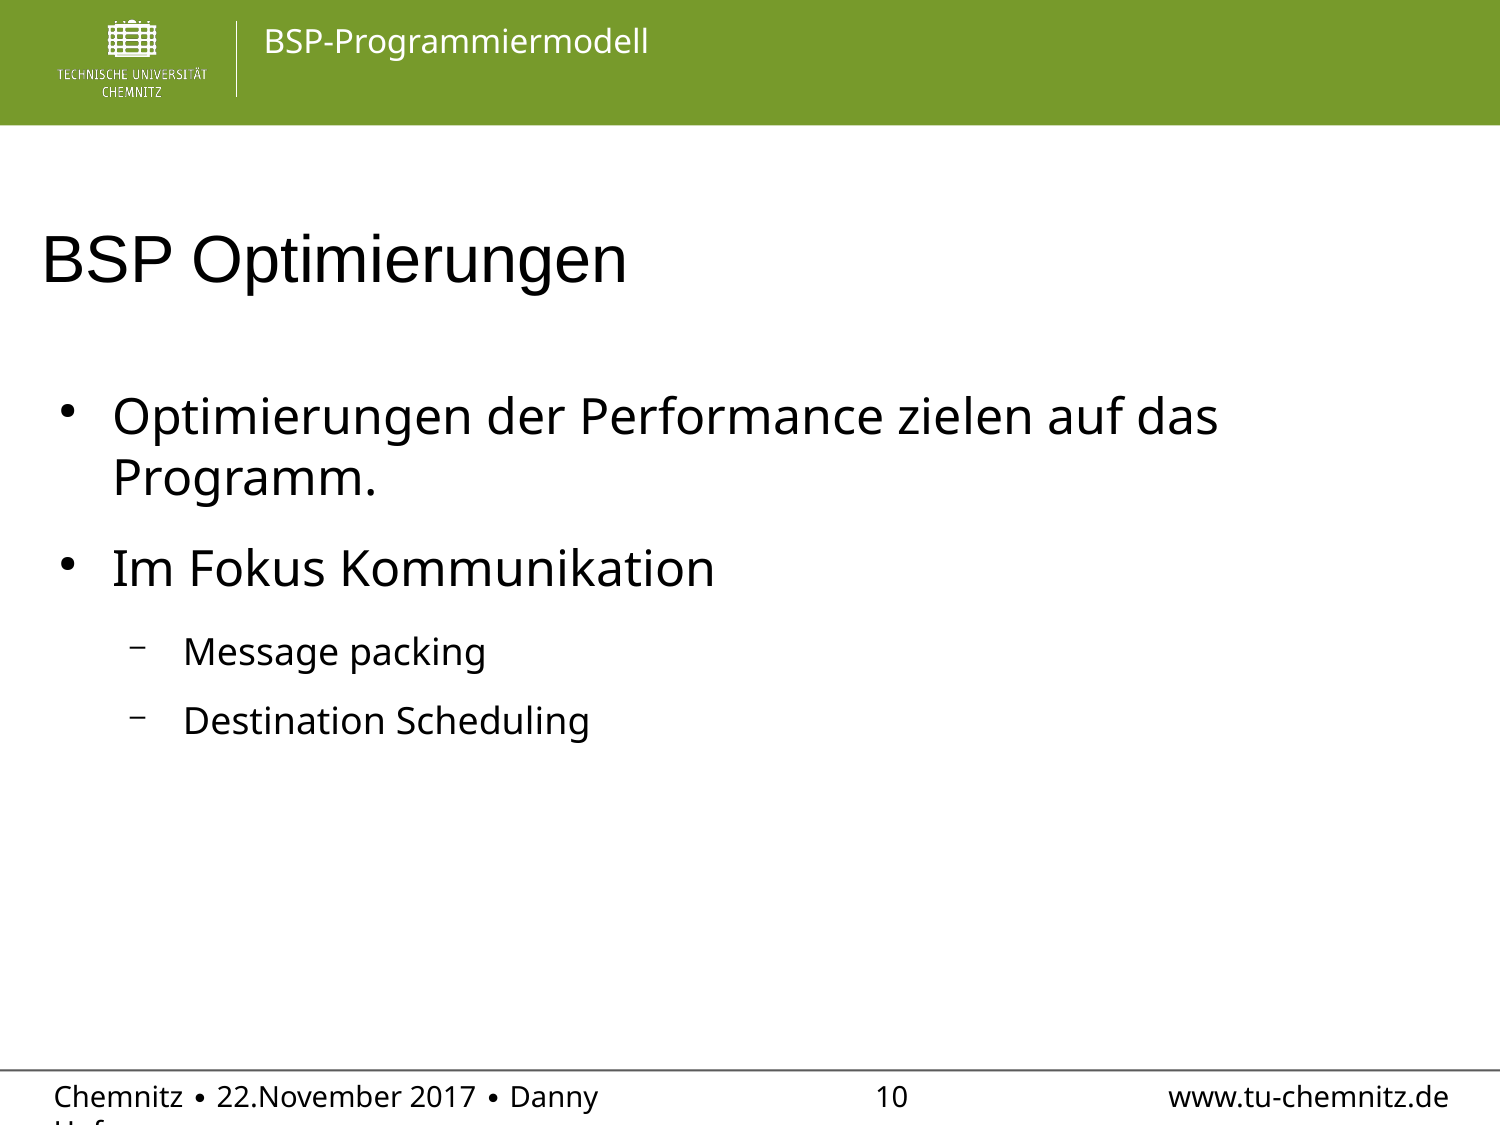

# BSP Optimierungen
Optimierungen der Performance zielen auf das Programm.
Im Fokus Kommunikation
Message packing
Destination Scheduling